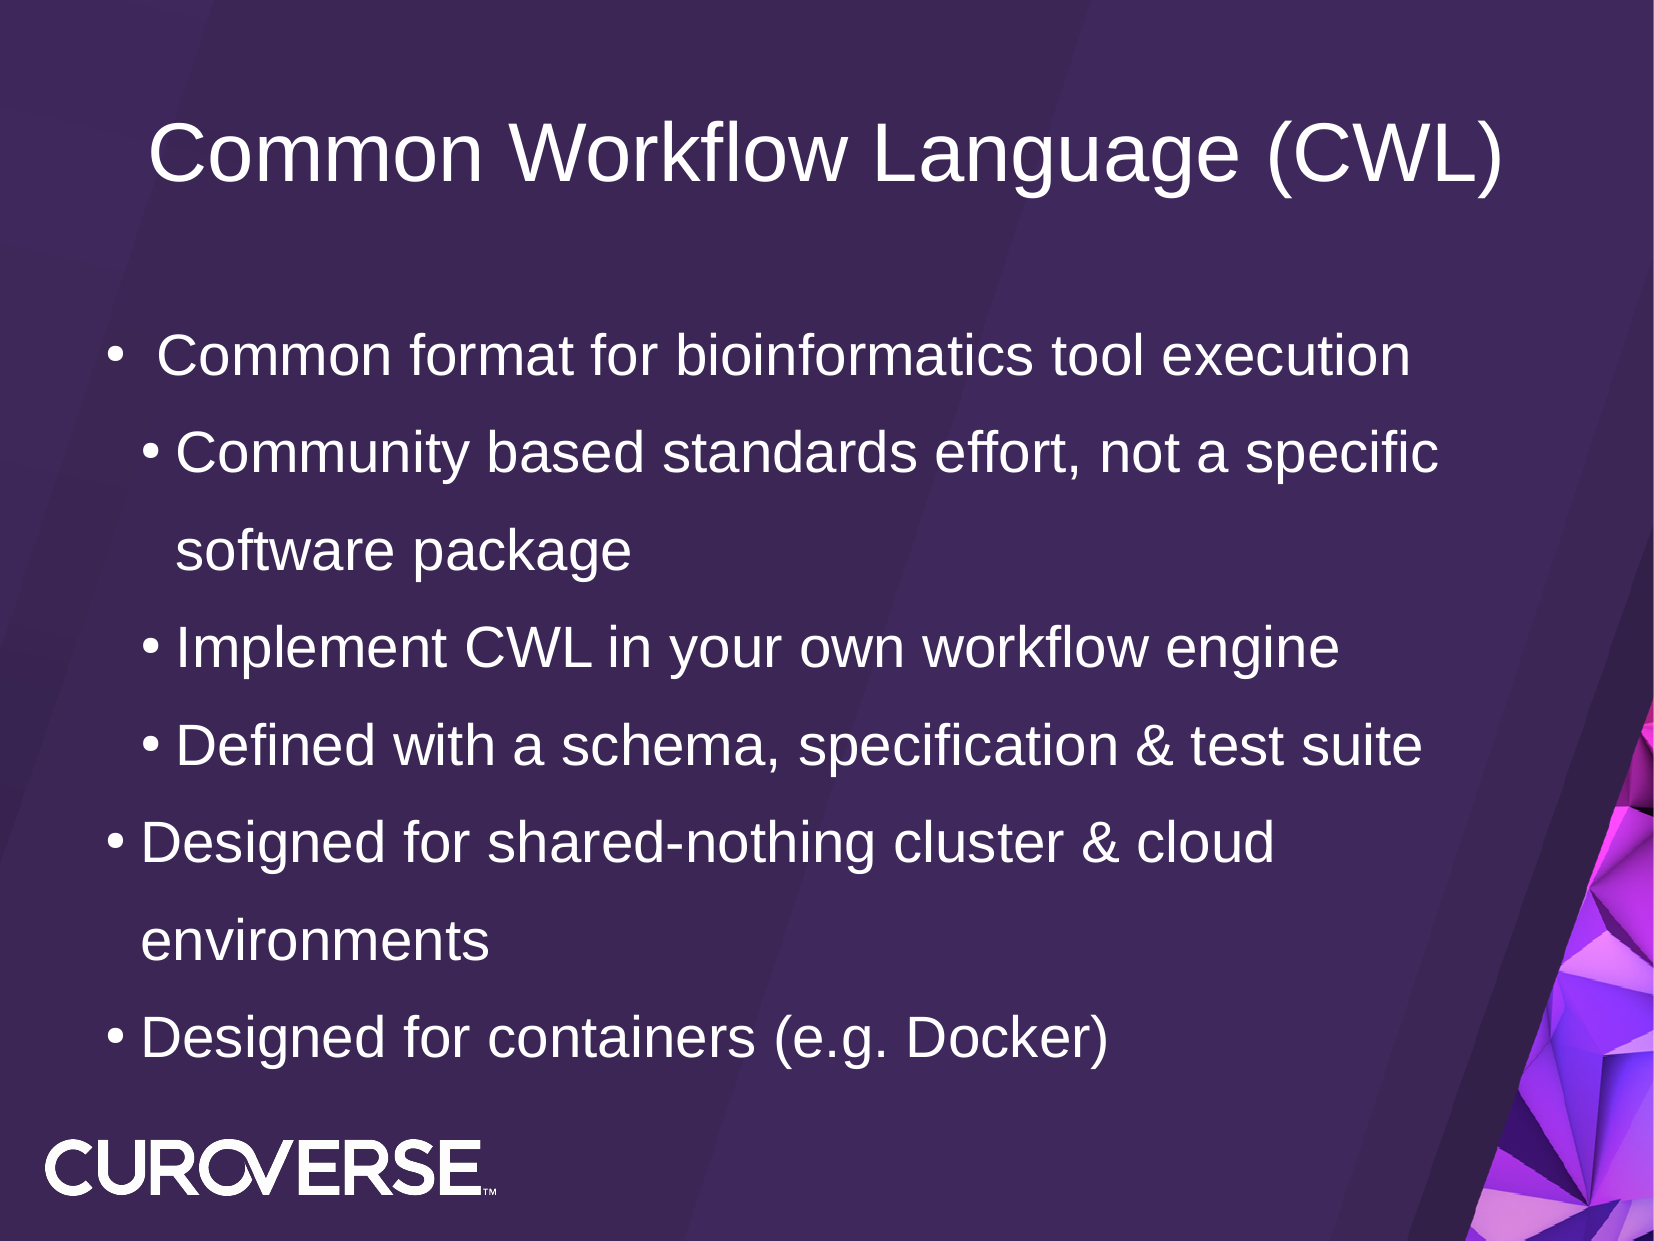

# Common Workflow Language (CWL)
 Common format for bioinformatics tool execution
Community based standards effort, not a specific software package
Implement CWL in your own workflow engine
Defined with a schema, specification & test suite
Designed for shared-nothing cluster & cloud environments
Designed for containers (e.g. Docker)